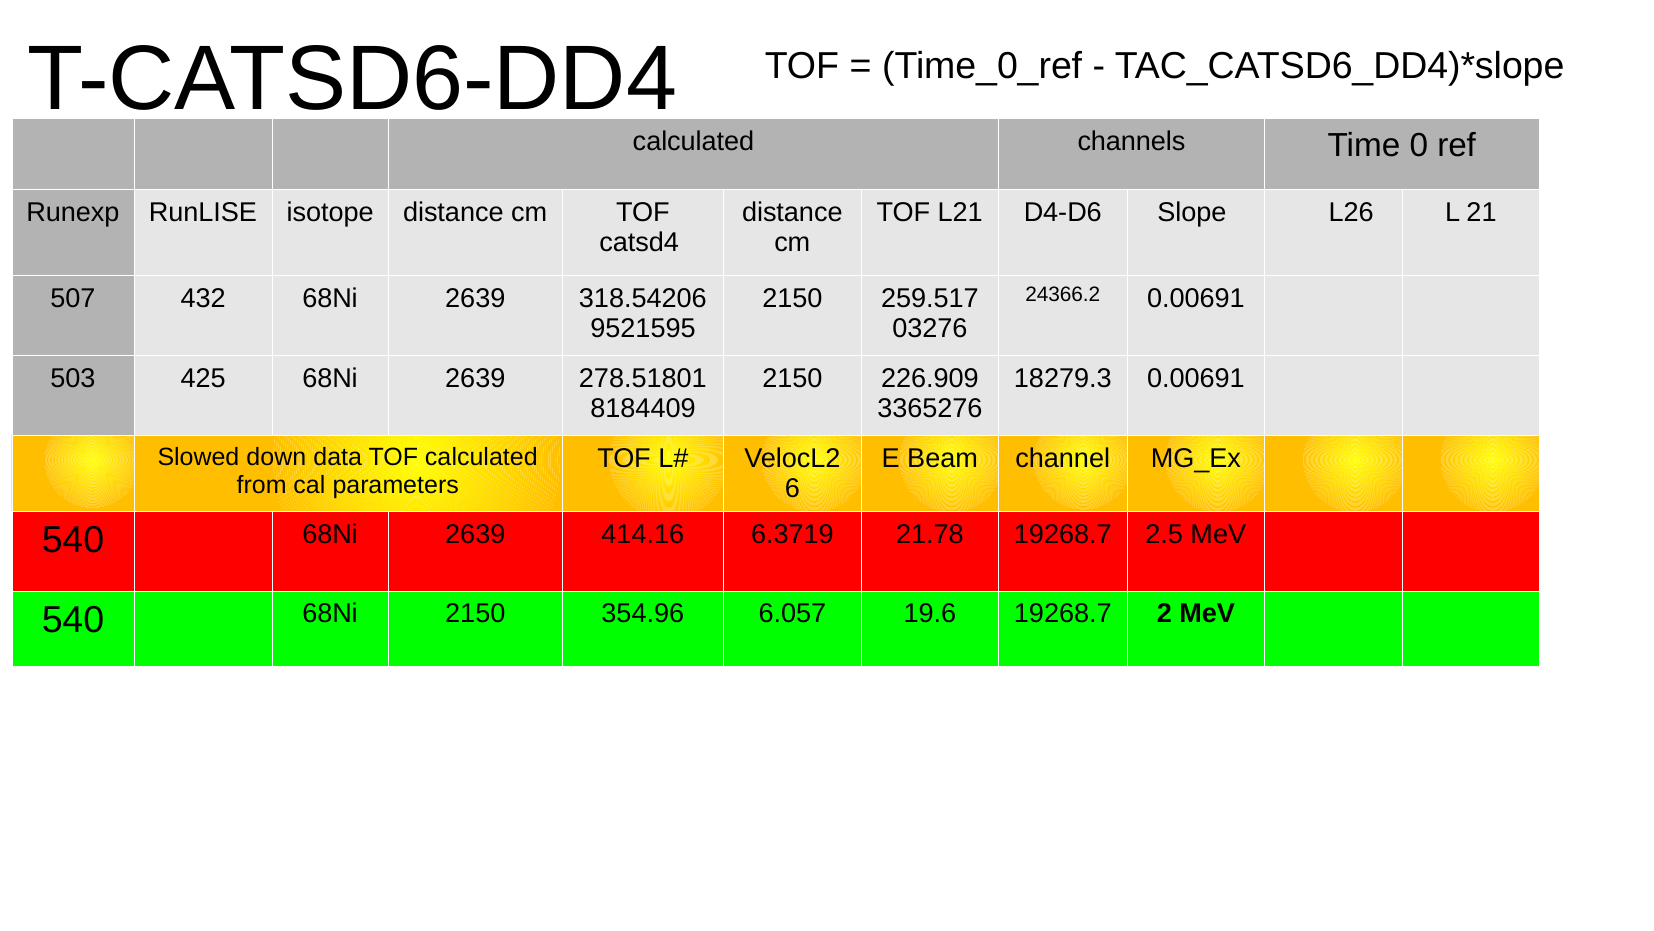

# T-CATSD6-DD4
TOF = (Time_0_ref - TAC_CATSD6_DD4)*slope
| | | | calculated | | | | channels | | Time 0 ref | |
| --- | --- | --- | --- | --- | --- | --- | --- | --- | --- | --- |
| Runexp | RunLISE | isotope | distance cm | TOF catsd4 | distance cm | TOF L21 | D4-D6 | Slope | L26 | L 21 |
| 507 | 432 | 68Ni | 2639 | 318.542069521595 | 2150 | 259.51703276 | 24366.2 | 0.00691 | | |
| 503 | 425 | 68Ni | 2639 | 278.518018184409 | 2150 | 226.9093365276 | 18279.3 | 0.00691 | | |
| | Slowed down data TOF calculated from cal parameters | | | TOF L# | VelocL26 | E Beam | channel | MG\_Ex | | |
| 540 | | 68Ni | 2639 | 414.16 | 6.3719 | 21.78 | 19268.7 | 2.5 MeV | | |
| 540 | | 68Ni | 2150 | 354.96 | 6.057 | 19.6 | 19268.7 | 2 MeV | | |